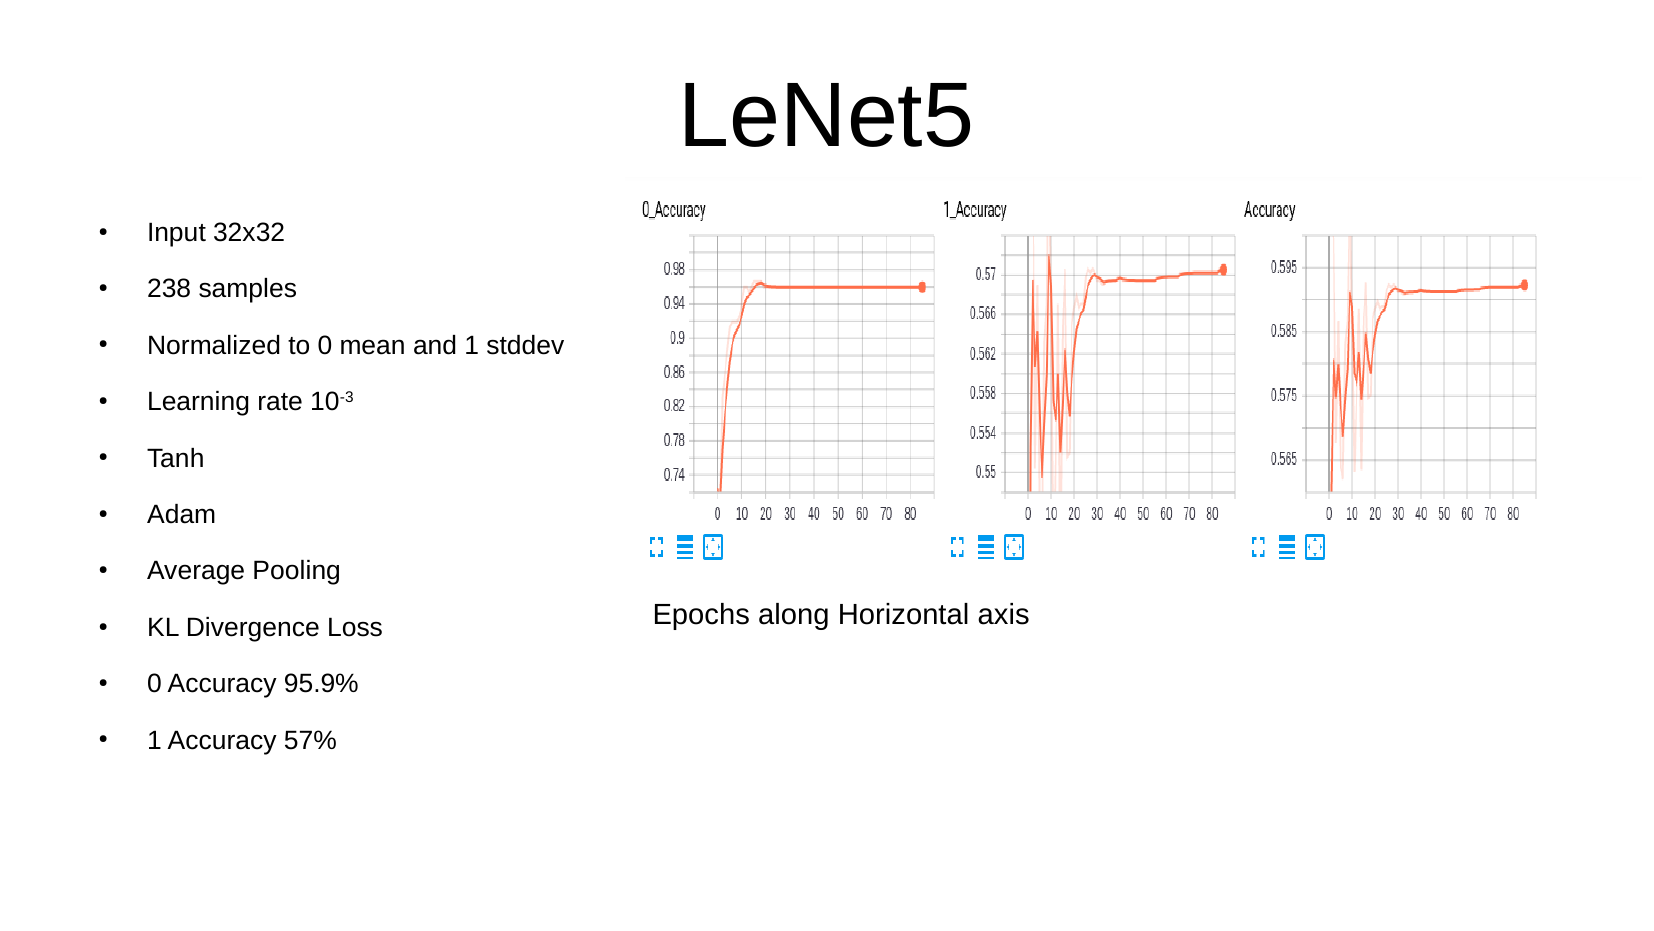

LeNet5
# Input 32x32
238 samples
Normalized to 0 mean and 1 stddev
Learning rate 10-3
Tanh
Adam
Average Pooling
KL Divergence Loss
0 Accuracy 95.9%
1 Accuracy 57%
Epochs along Horizontal axis